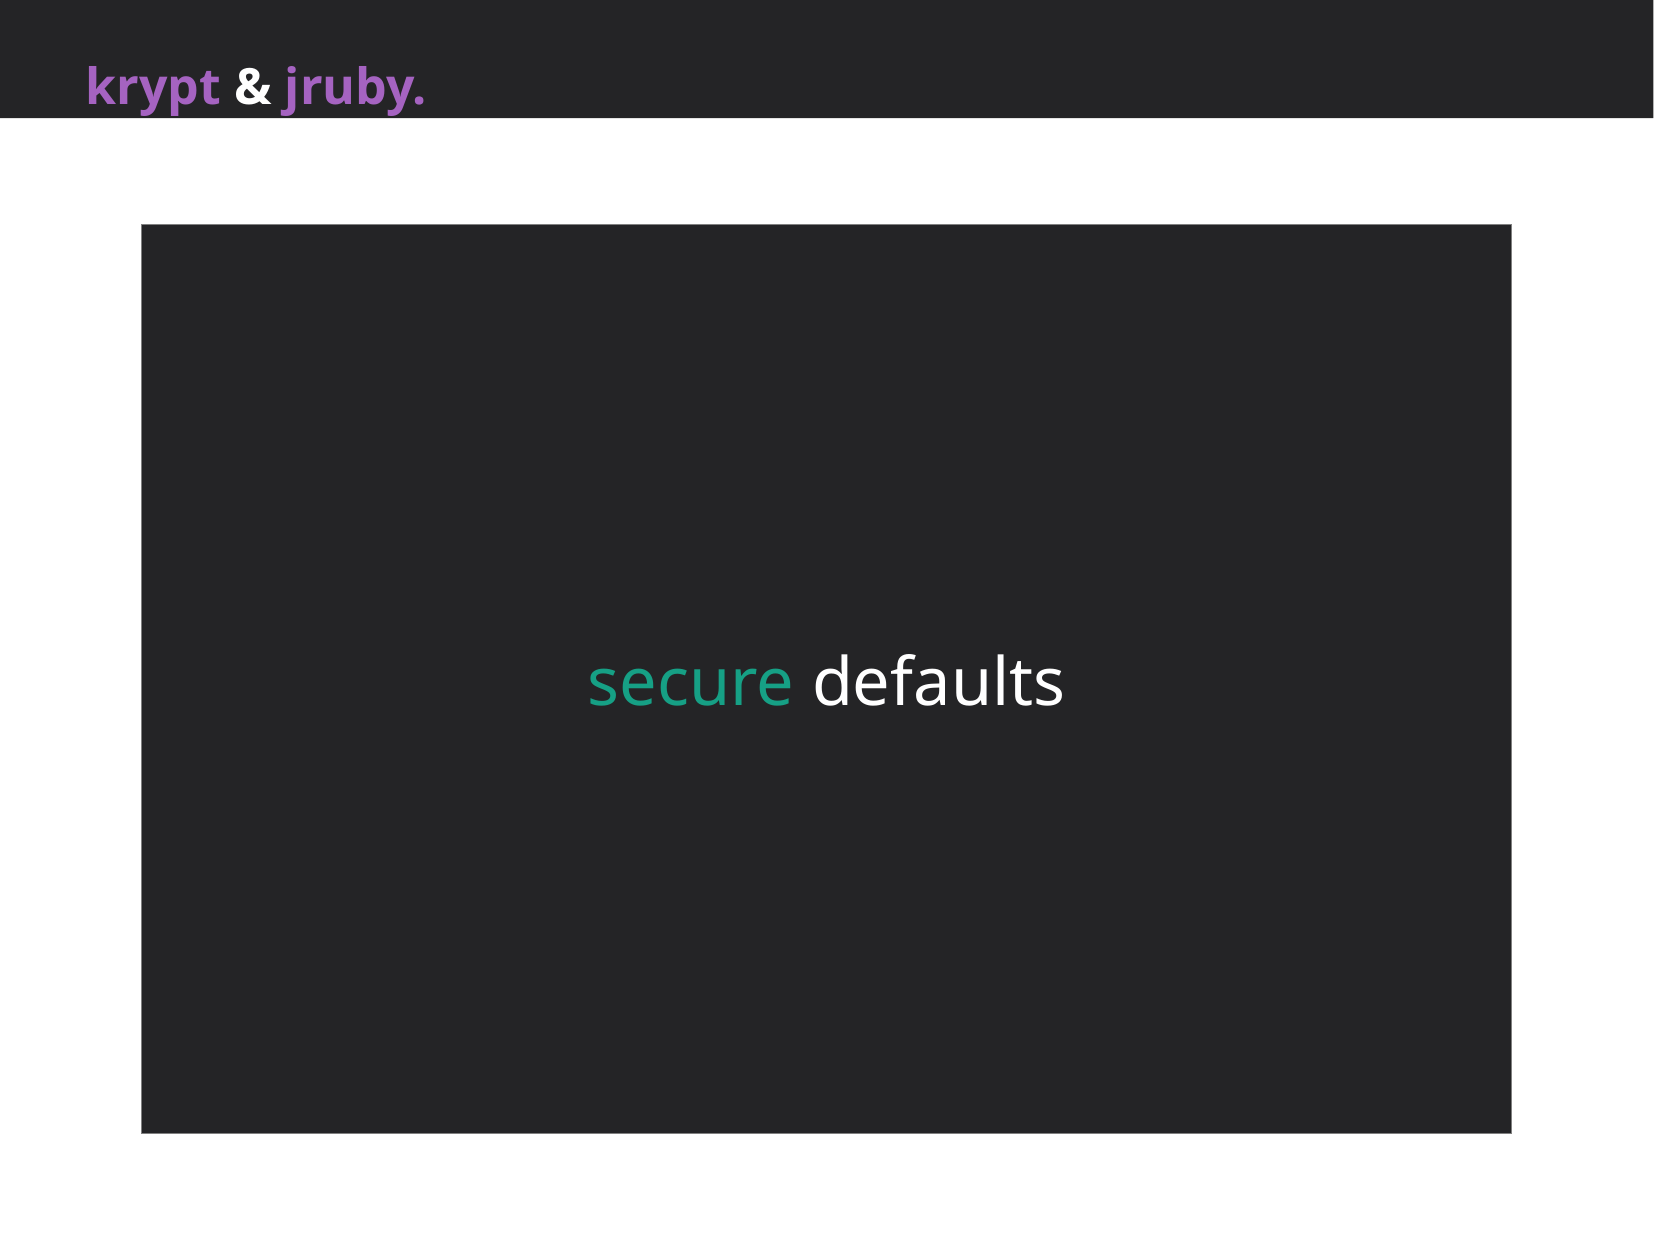

krypt & jruby.
secure defaults
krypt first of all is a framework